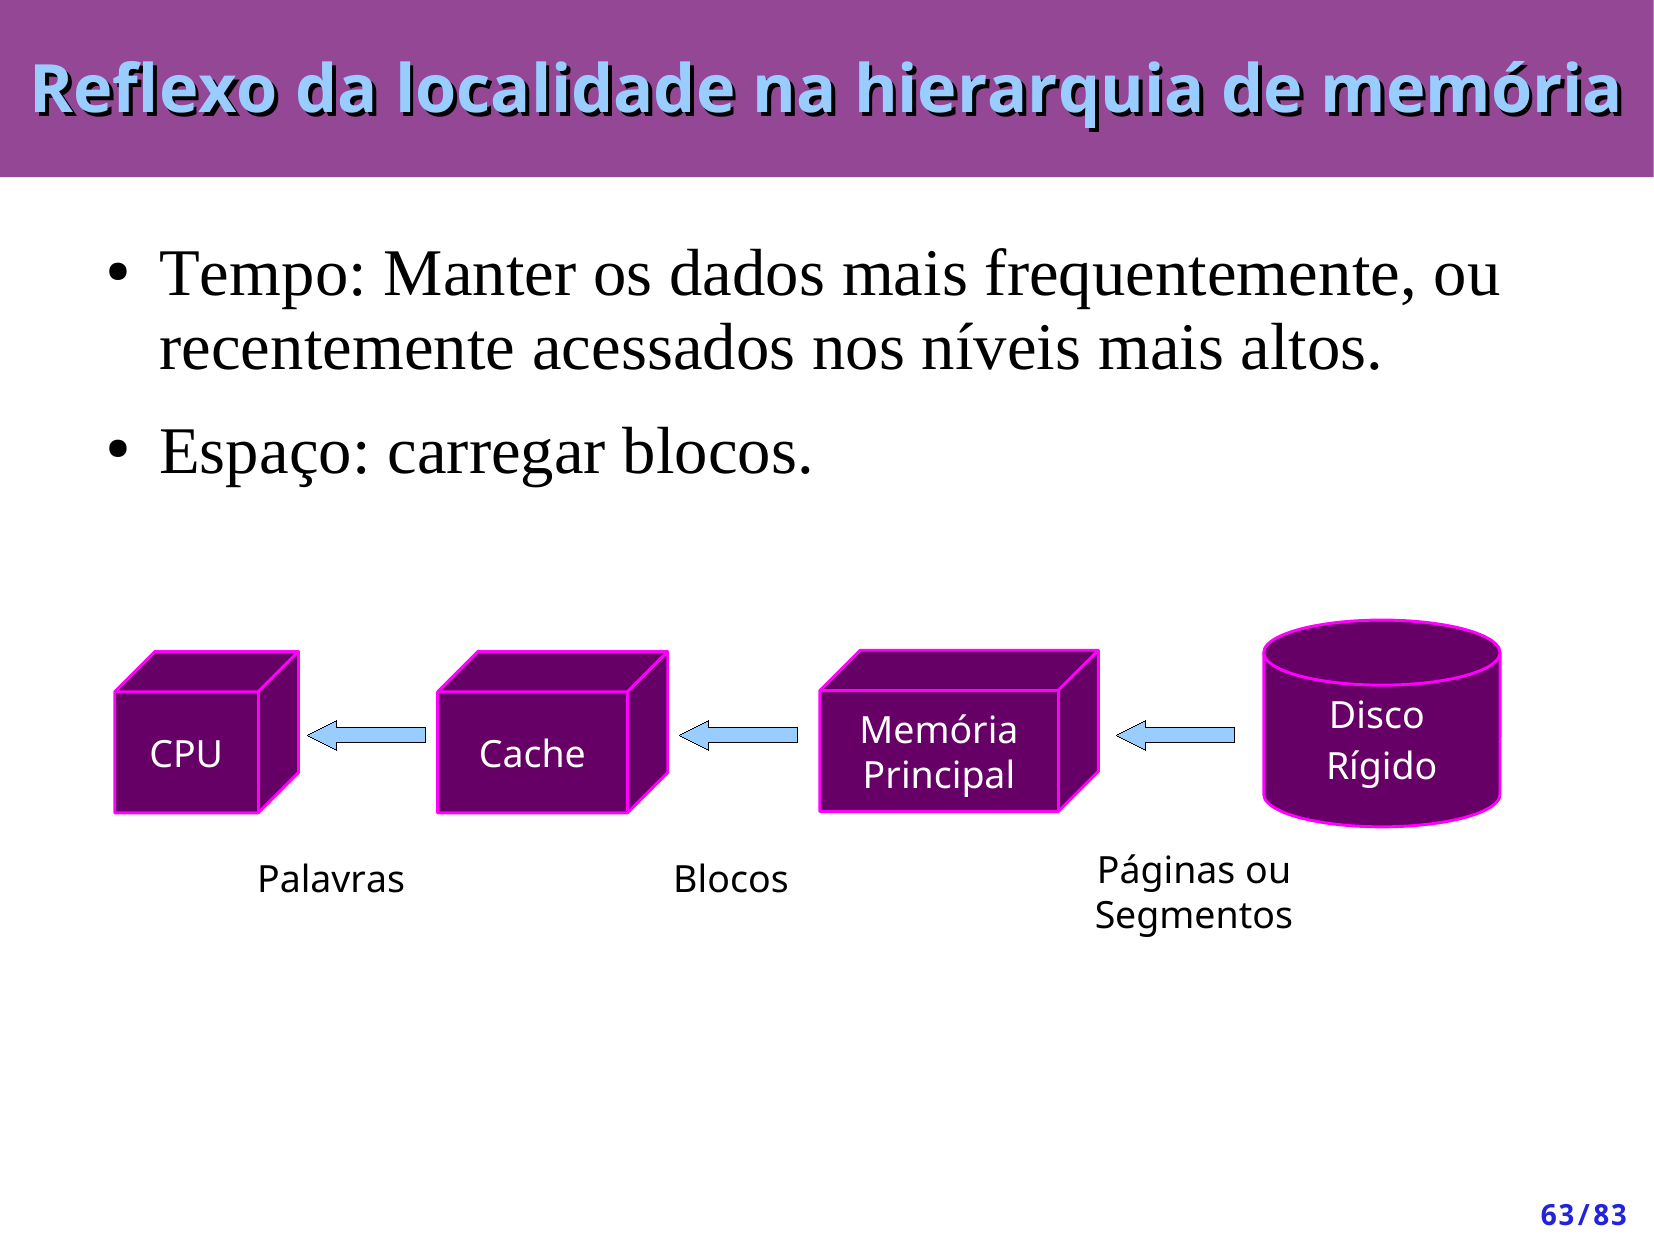

Reflexo da localidade na hierarquia de memória
# Tempo: Manter os dados mais frequentemente, ou recentemente acessados nos níveis mais altos.
Espaço: carregar blocos.
Disco
Rígido
Memória
Principal
CPU
Cache
Páginas ou
Segmentos
Palavras
Blocos
63